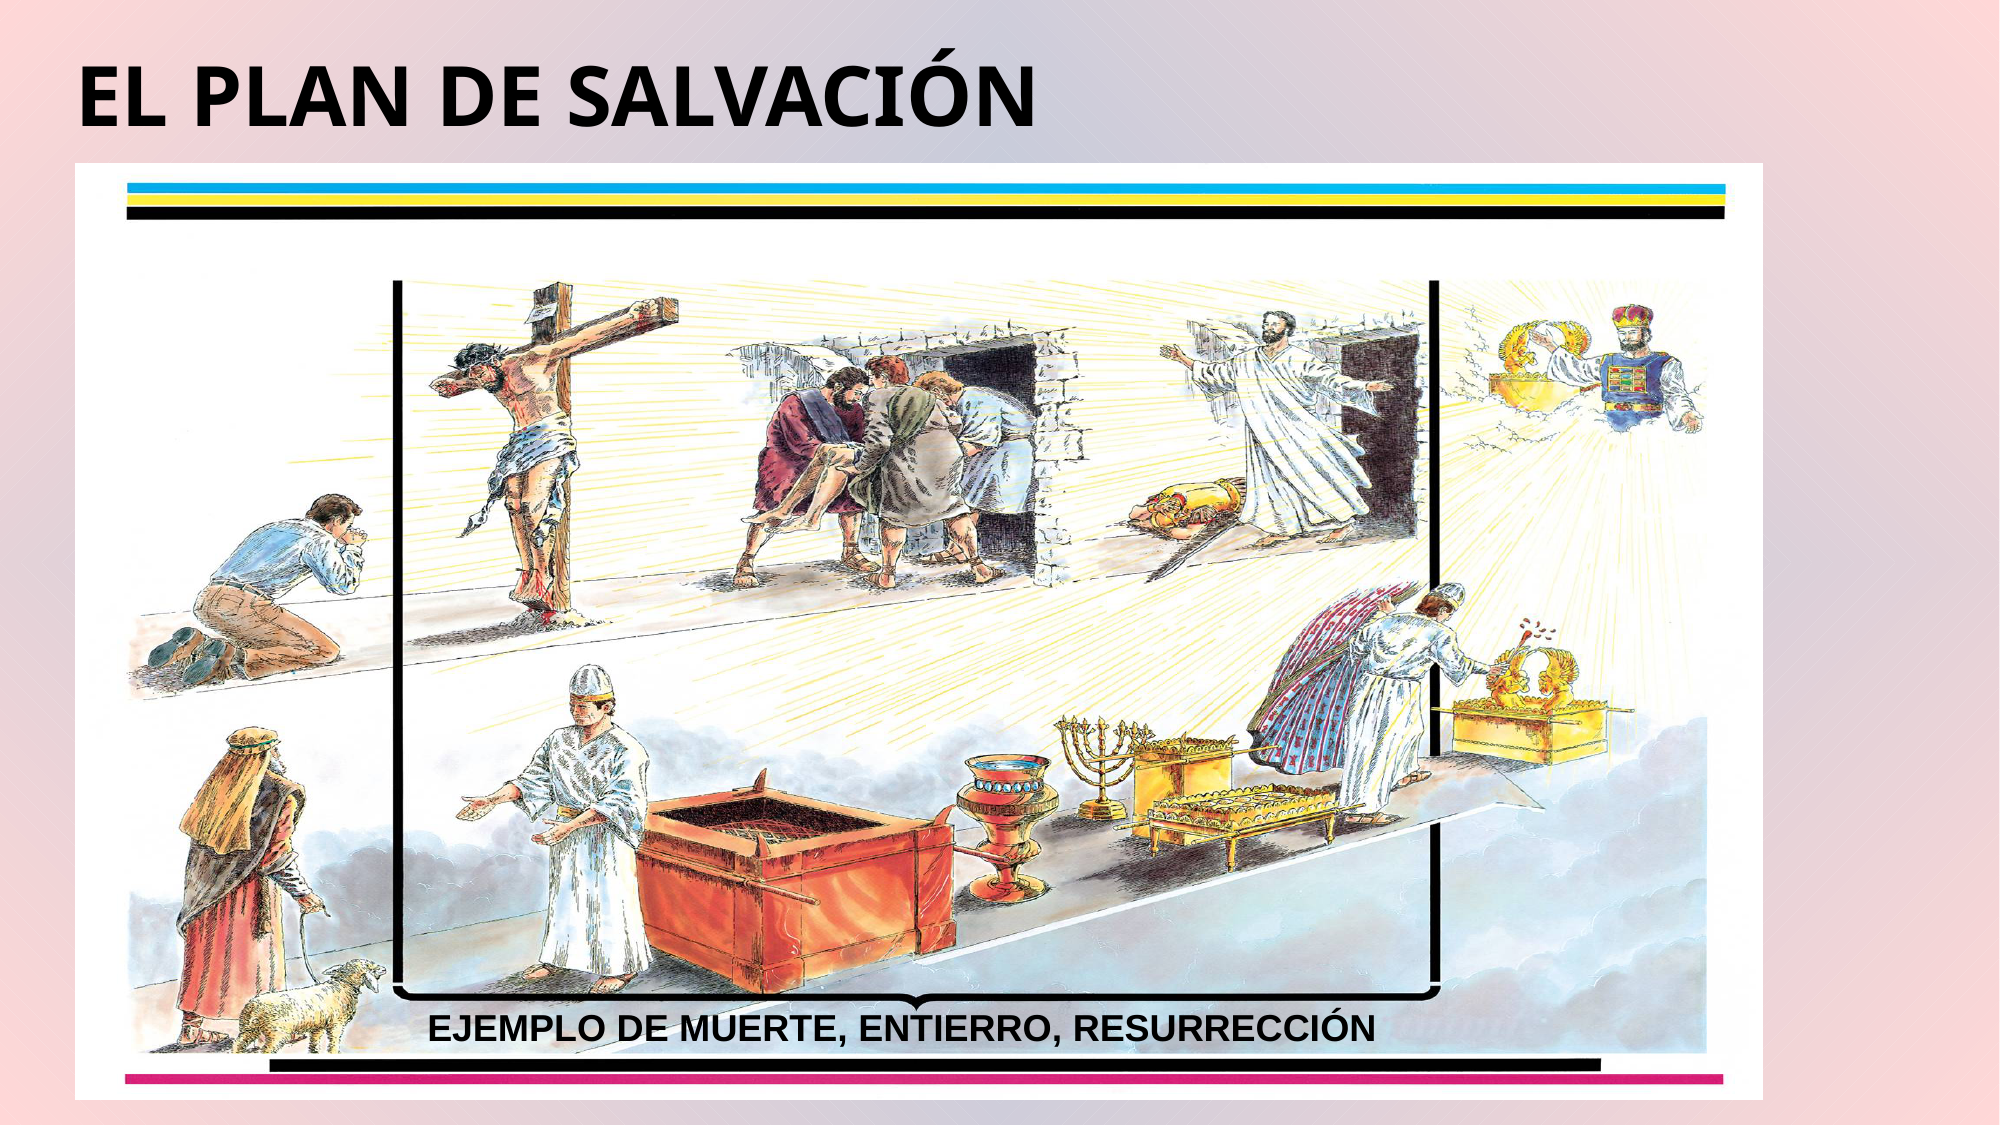

# EL PLAN DE SALVACIÓN
EJEMPLO DE MUERTE, ENTIERRO, RESURRECCIÓN